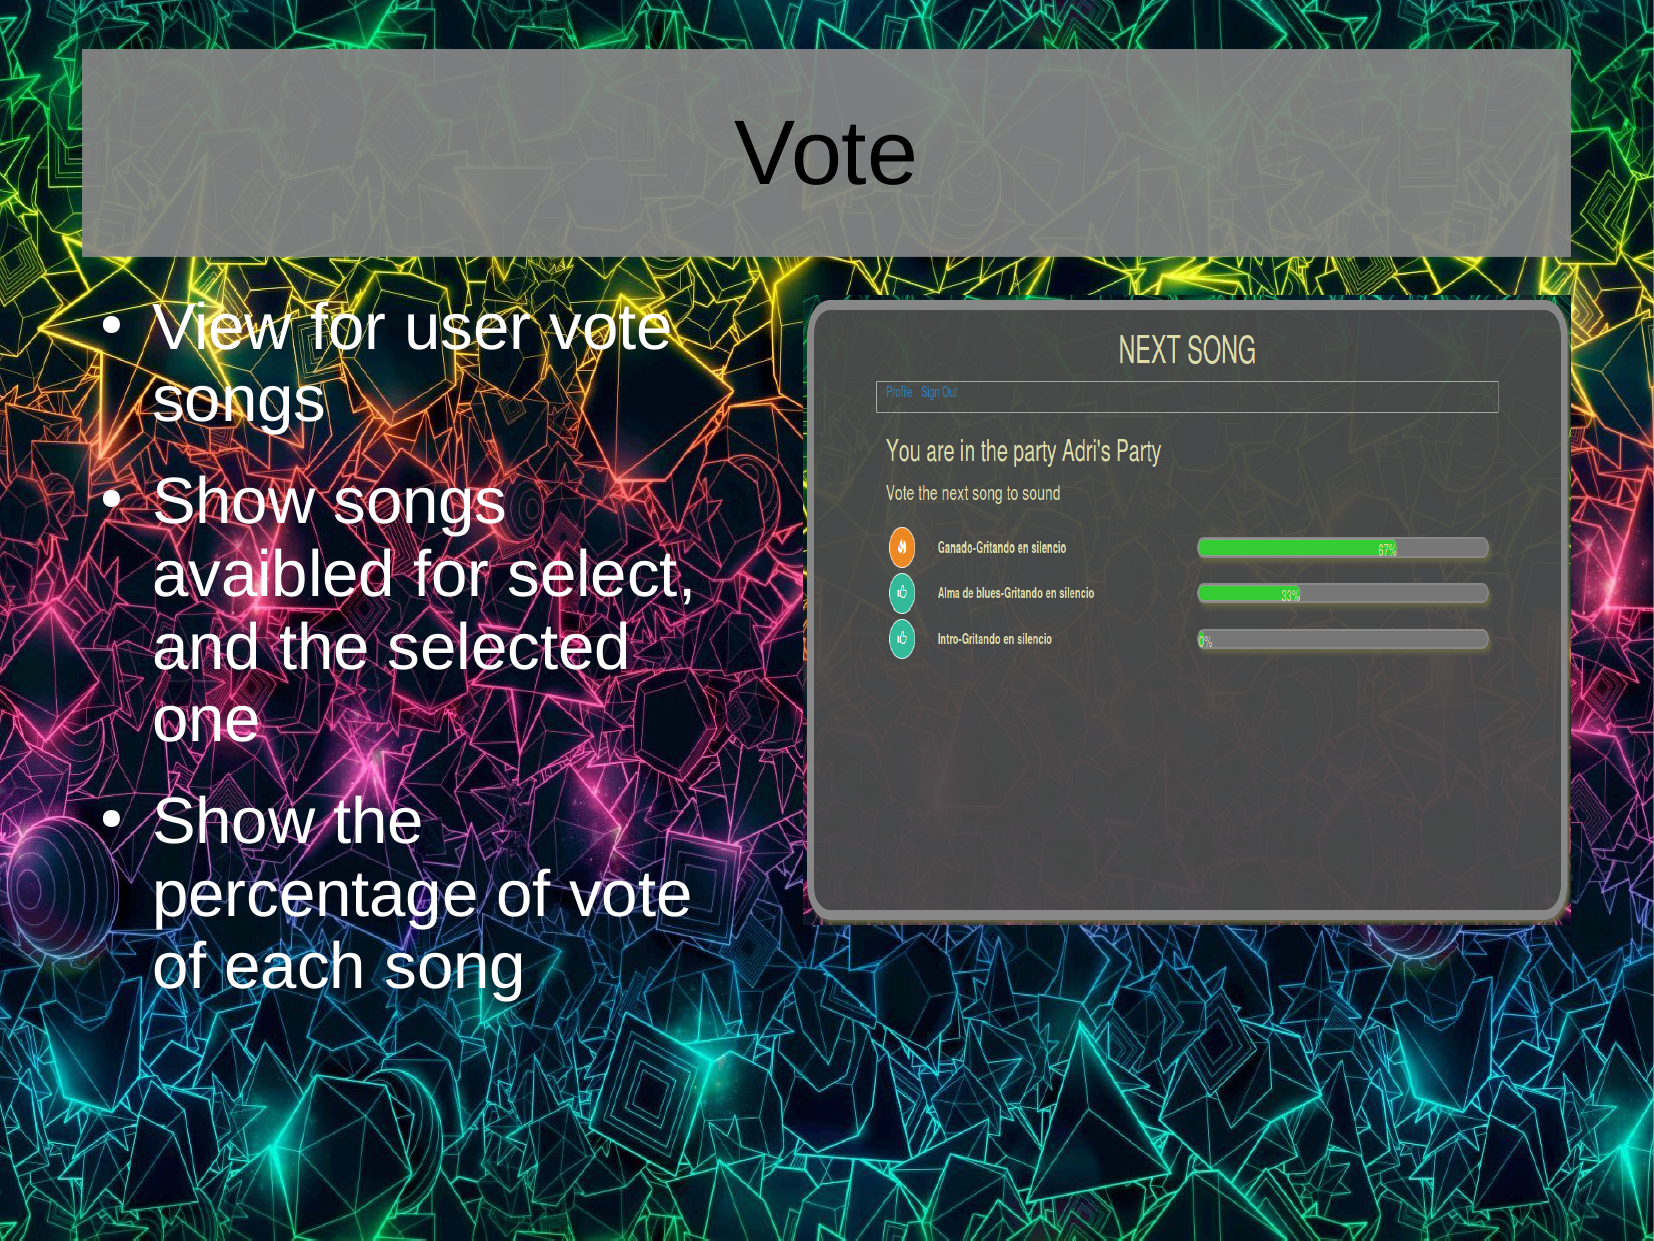

# Vote
View for user vote songs
Show songs avaibled for select, and the selected one
Show the percentage of vote of each song